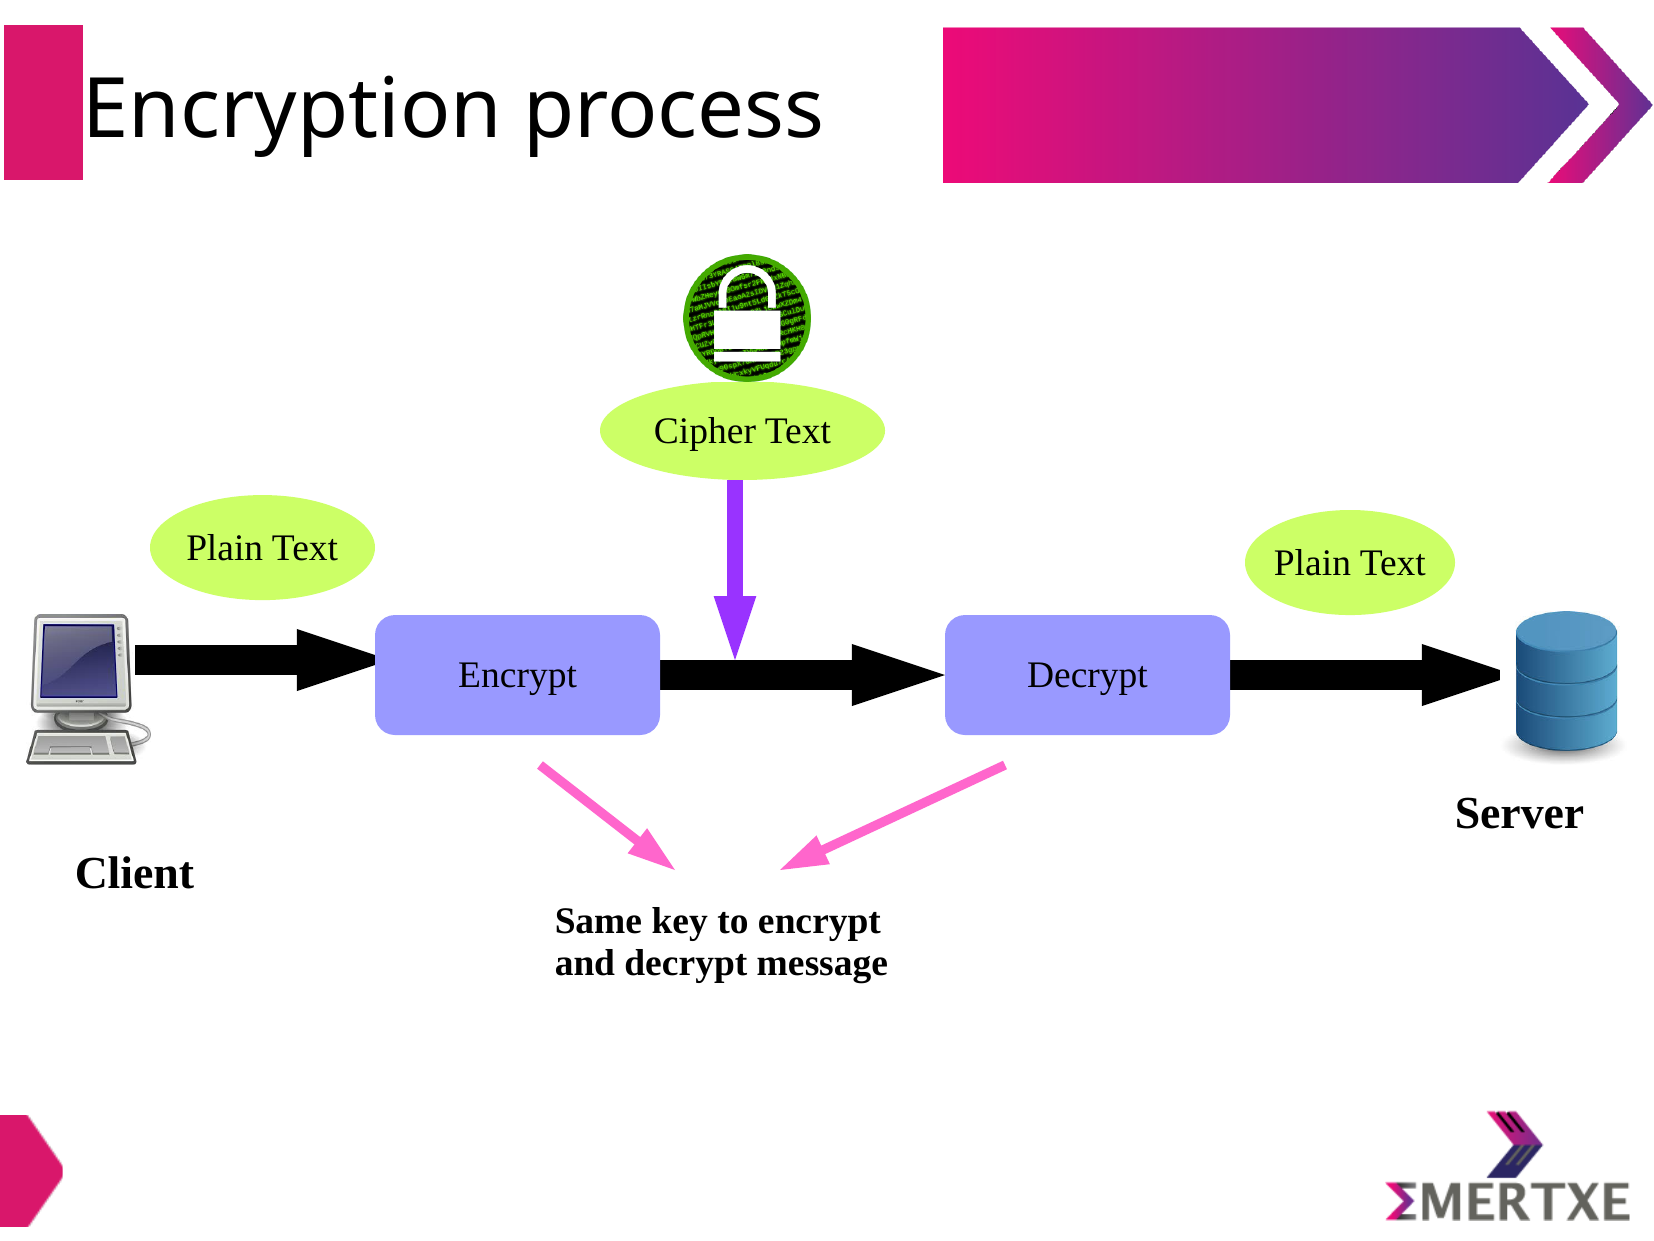

# Encryption process
Cipher Text
Plain Text
Plain Text
Encrypt
Decrypt
Server
Client
Same key to encrypt and decrypt message